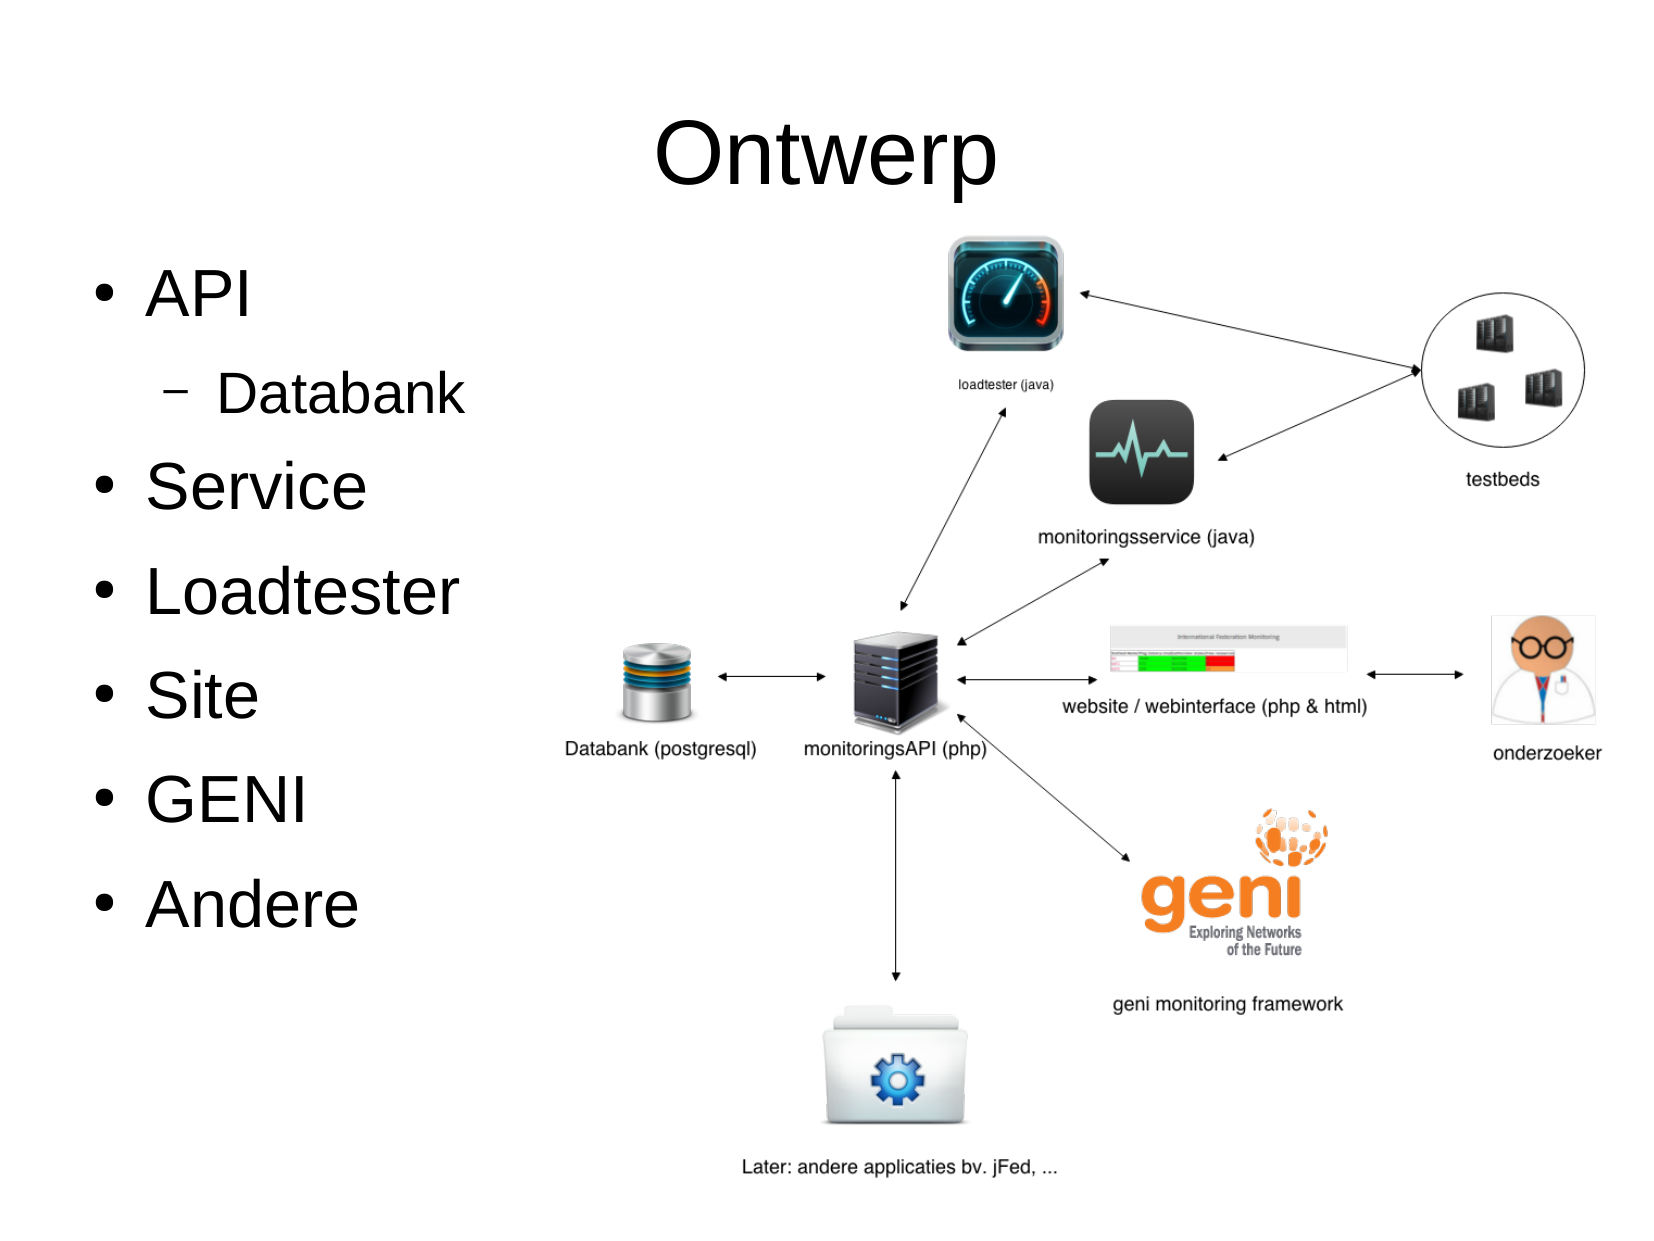

# Ontwerp
API
Databank
Service
Loadtester
Site
GENI
Andere